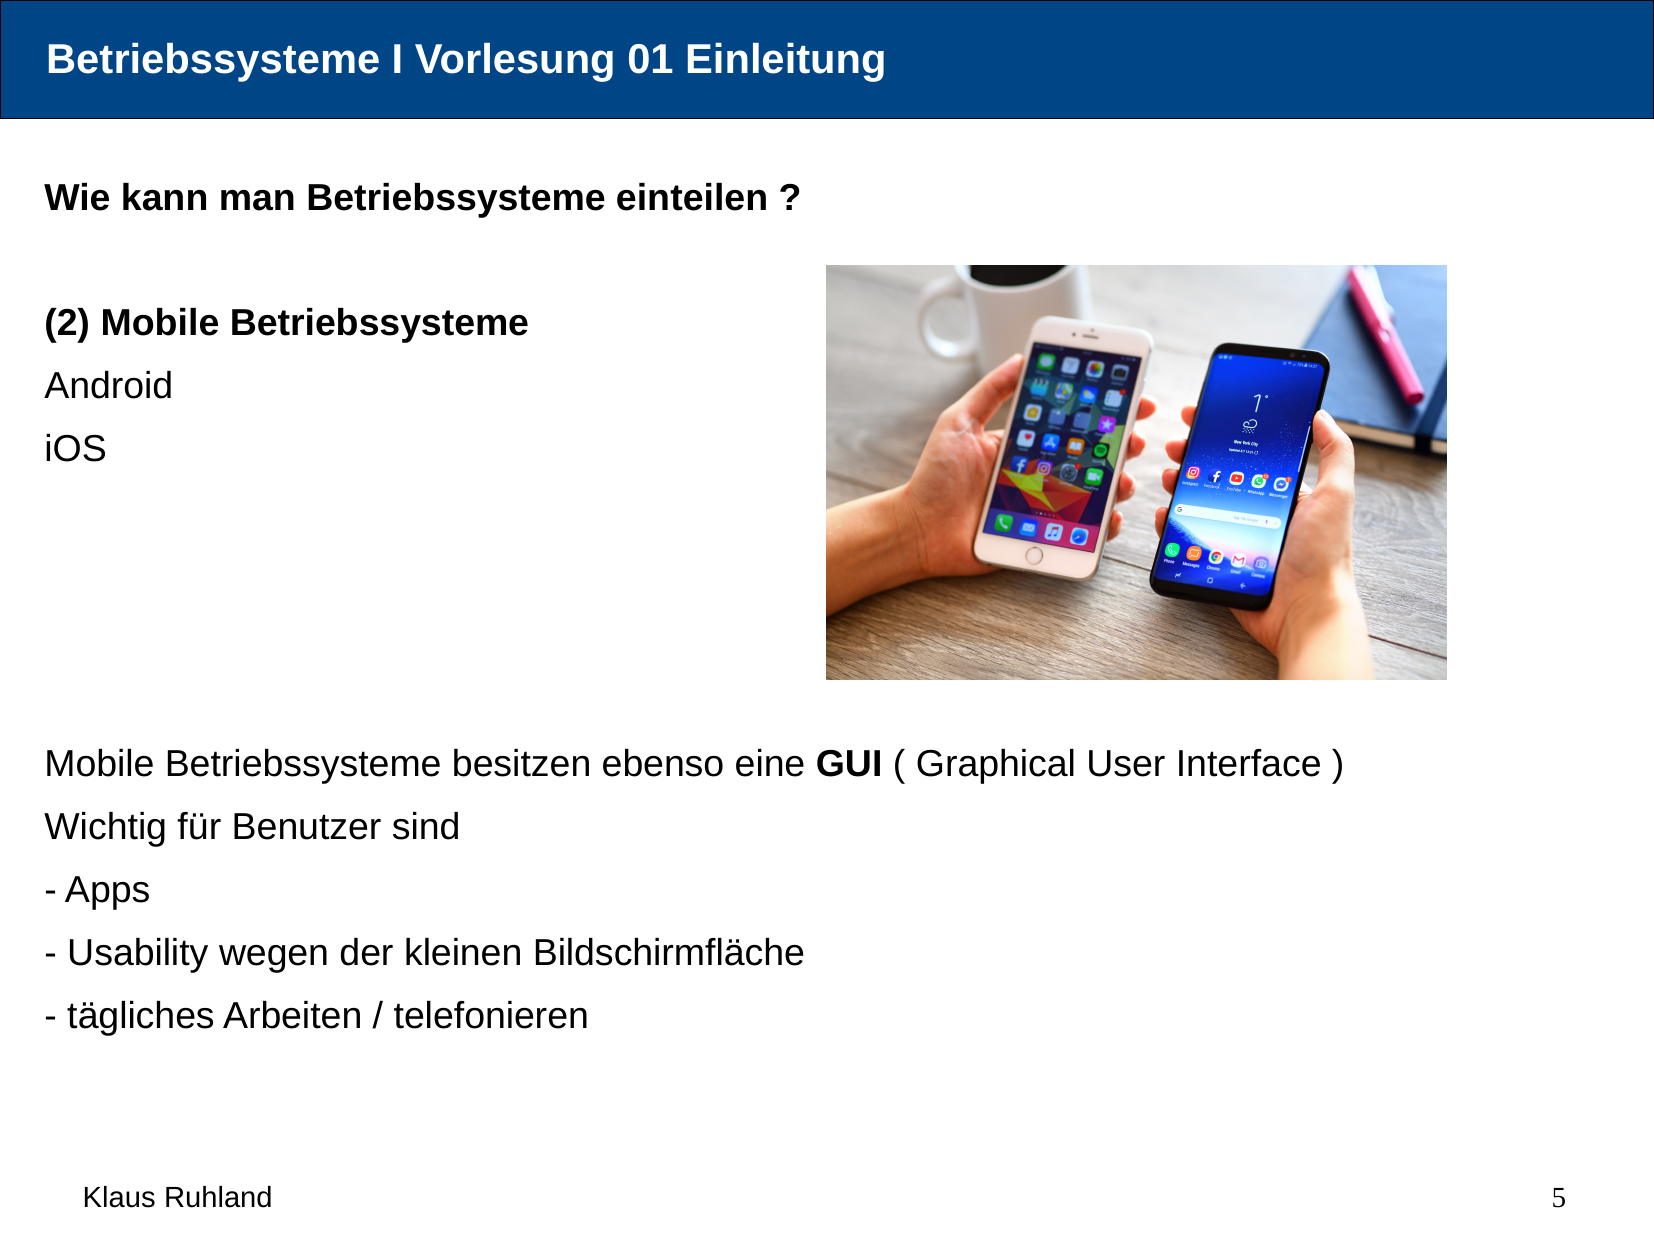

Wie kann man Betriebssysteme einteilen ?
(2) Mobile Betriebssysteme
Android
iOS
Mobile Betriebssysteme besitzen ebenso eine GUI ( Graphical User Interface )
Wichtig für Benutzer sind
- Apps
- Usability wegen der kleinen Bildschirmfläche
- tägliches Arbeiten / telefonieren
5